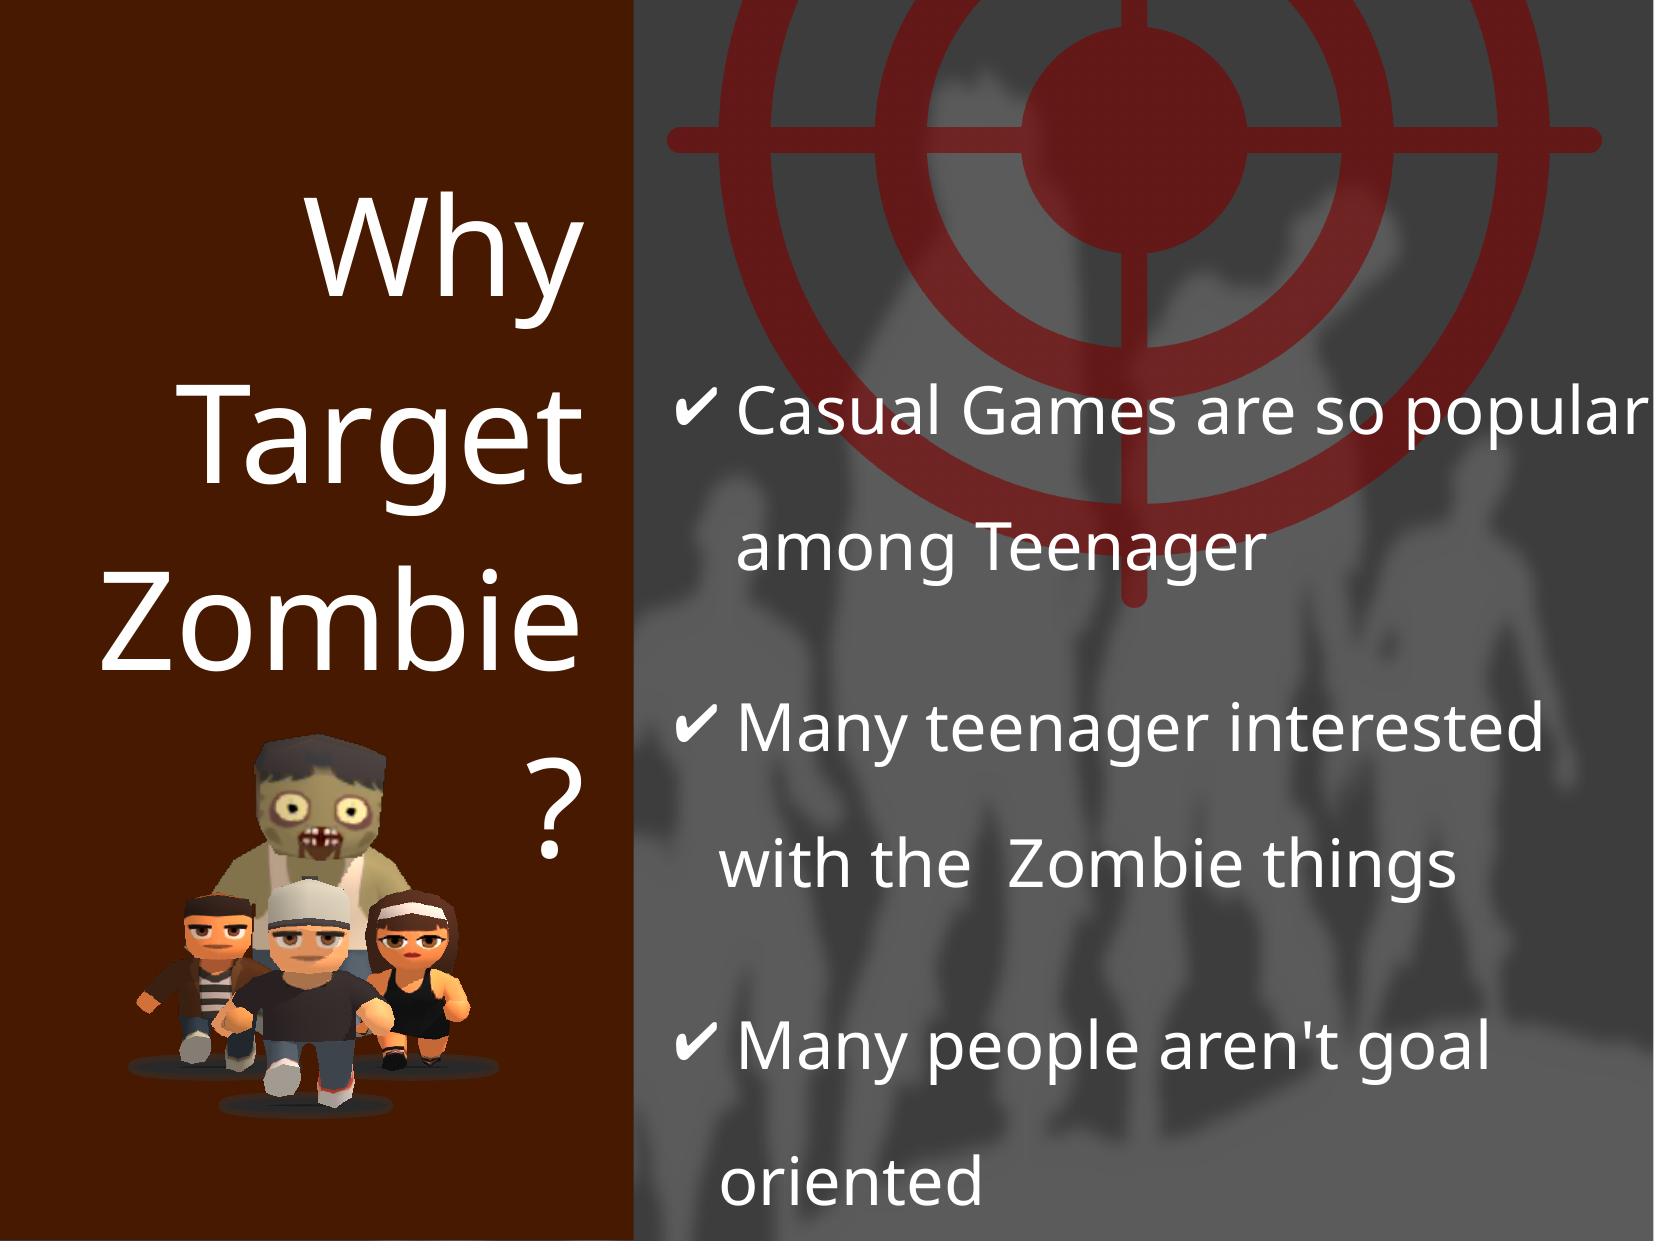

Why Target Zombie?
 Casual Games are so popular
 among Teenager
 Many teenager interested
with the Zombie things
 Many people aren't goal
oriented